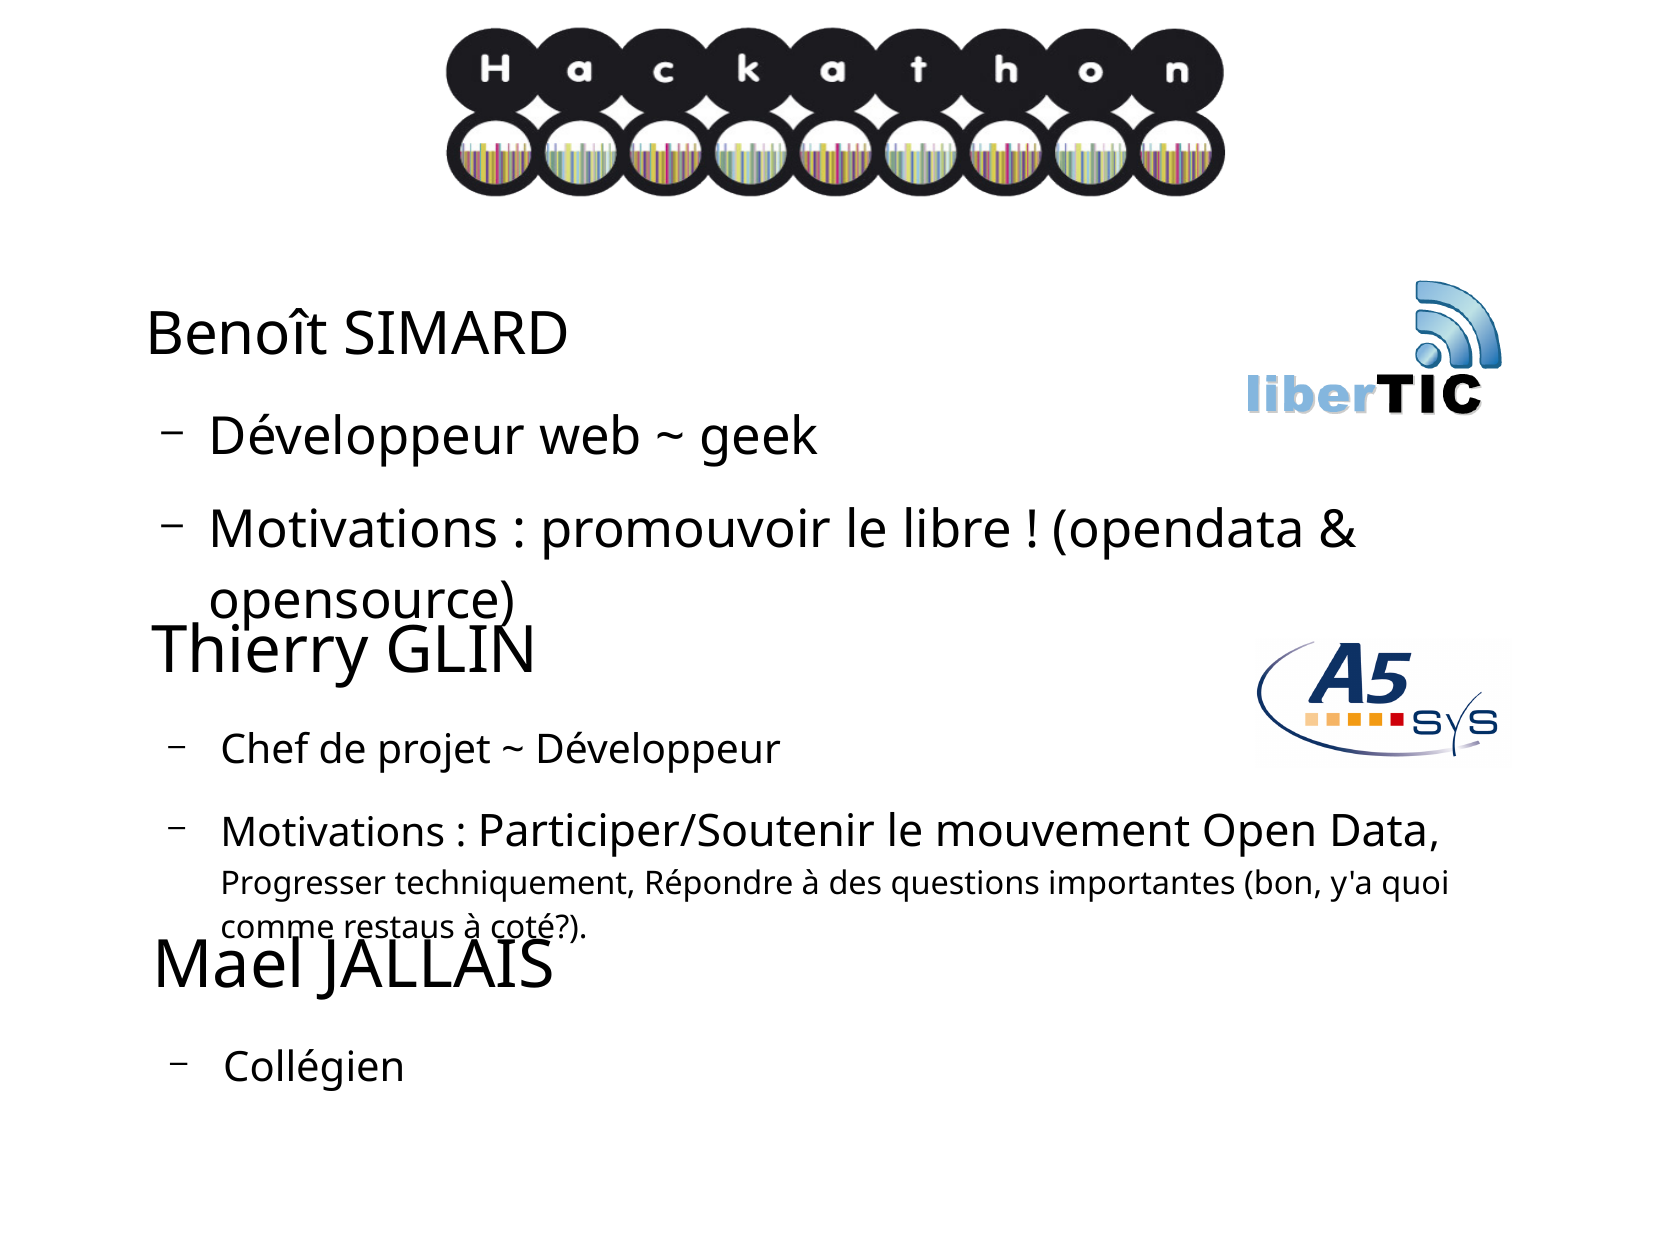

# Benoît SIMARD
Développeur web ~ geek
Motivations : promouvoir le libre ! (opendata & opensource)
Thierry GLIN
Chef de projet ~ Développeur
Motivations : Participer/Soutenir le mouvement Open Data, Progresser techniquement, Répondre à des questions importantes (bon, y'a quoi comme restaus à coté?).
Mael JALLAIS
Collégien